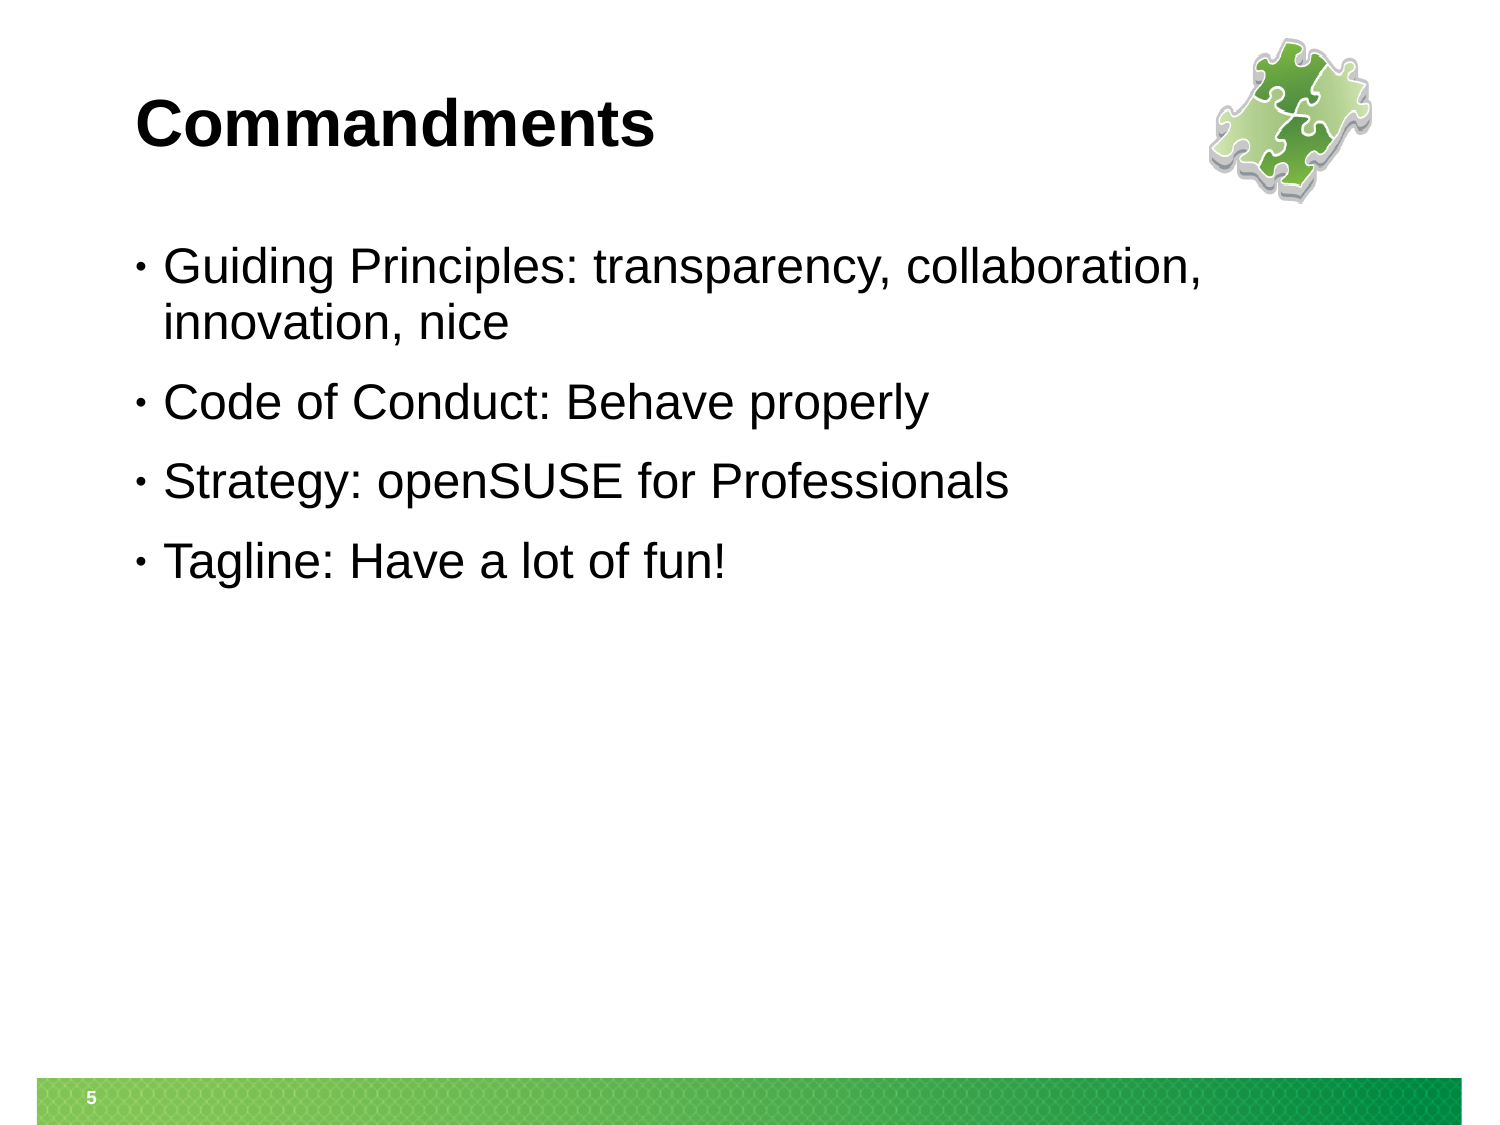

# Commandments
Guiding Principles: transparency, collaboration, innovation, nice
Code of Conduct: Behave properly
Strategy: openSUSE for Professionals
Tagline: Have a lot of fun!